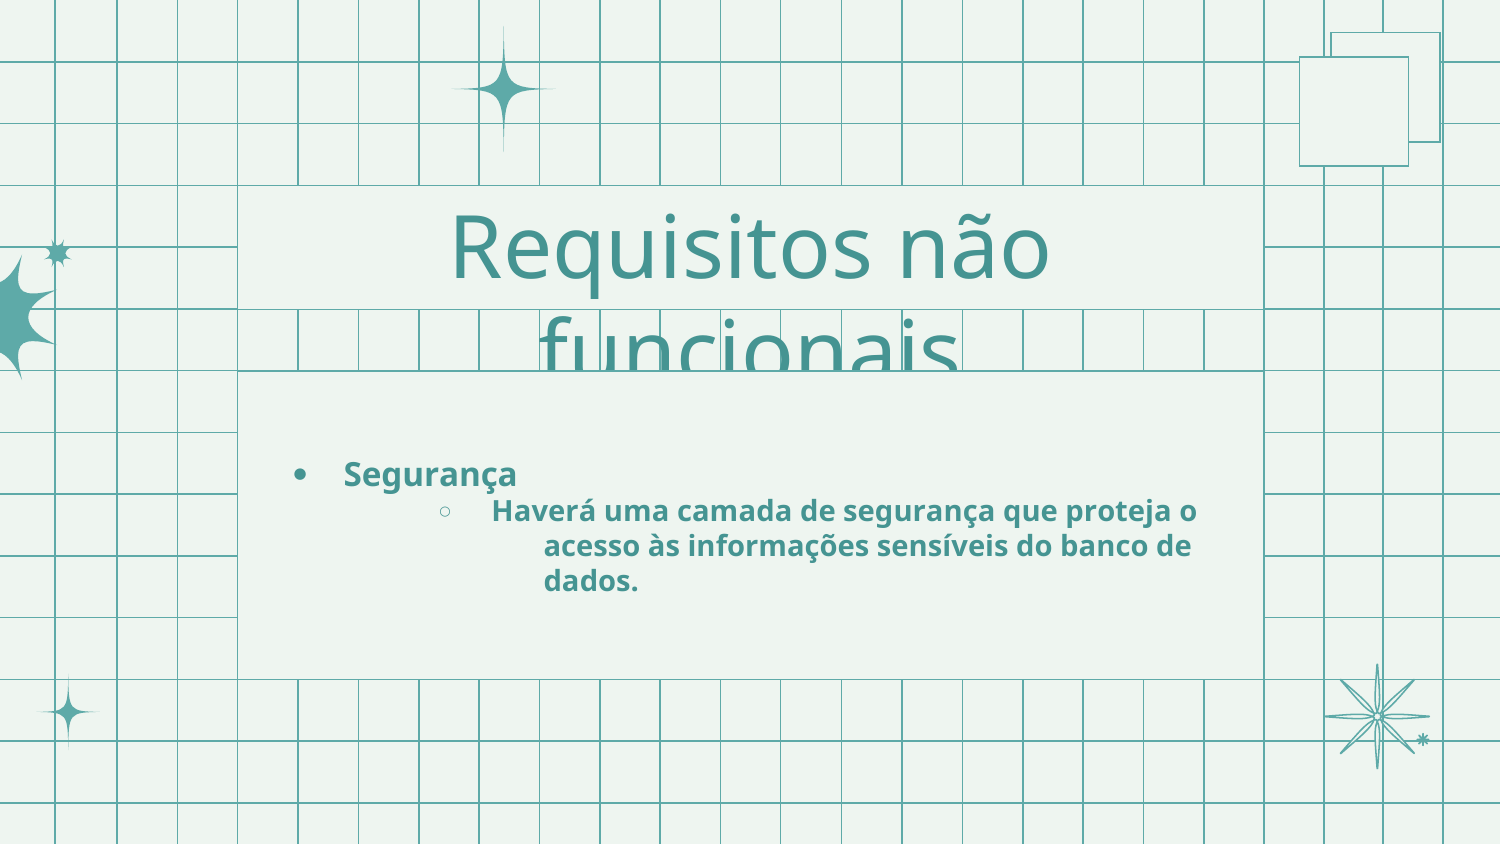

# Requisitos não funcionais
Segurança
Haverá uma camada de segurança que proteja o acesso às informações sensíveis do banco de dados.